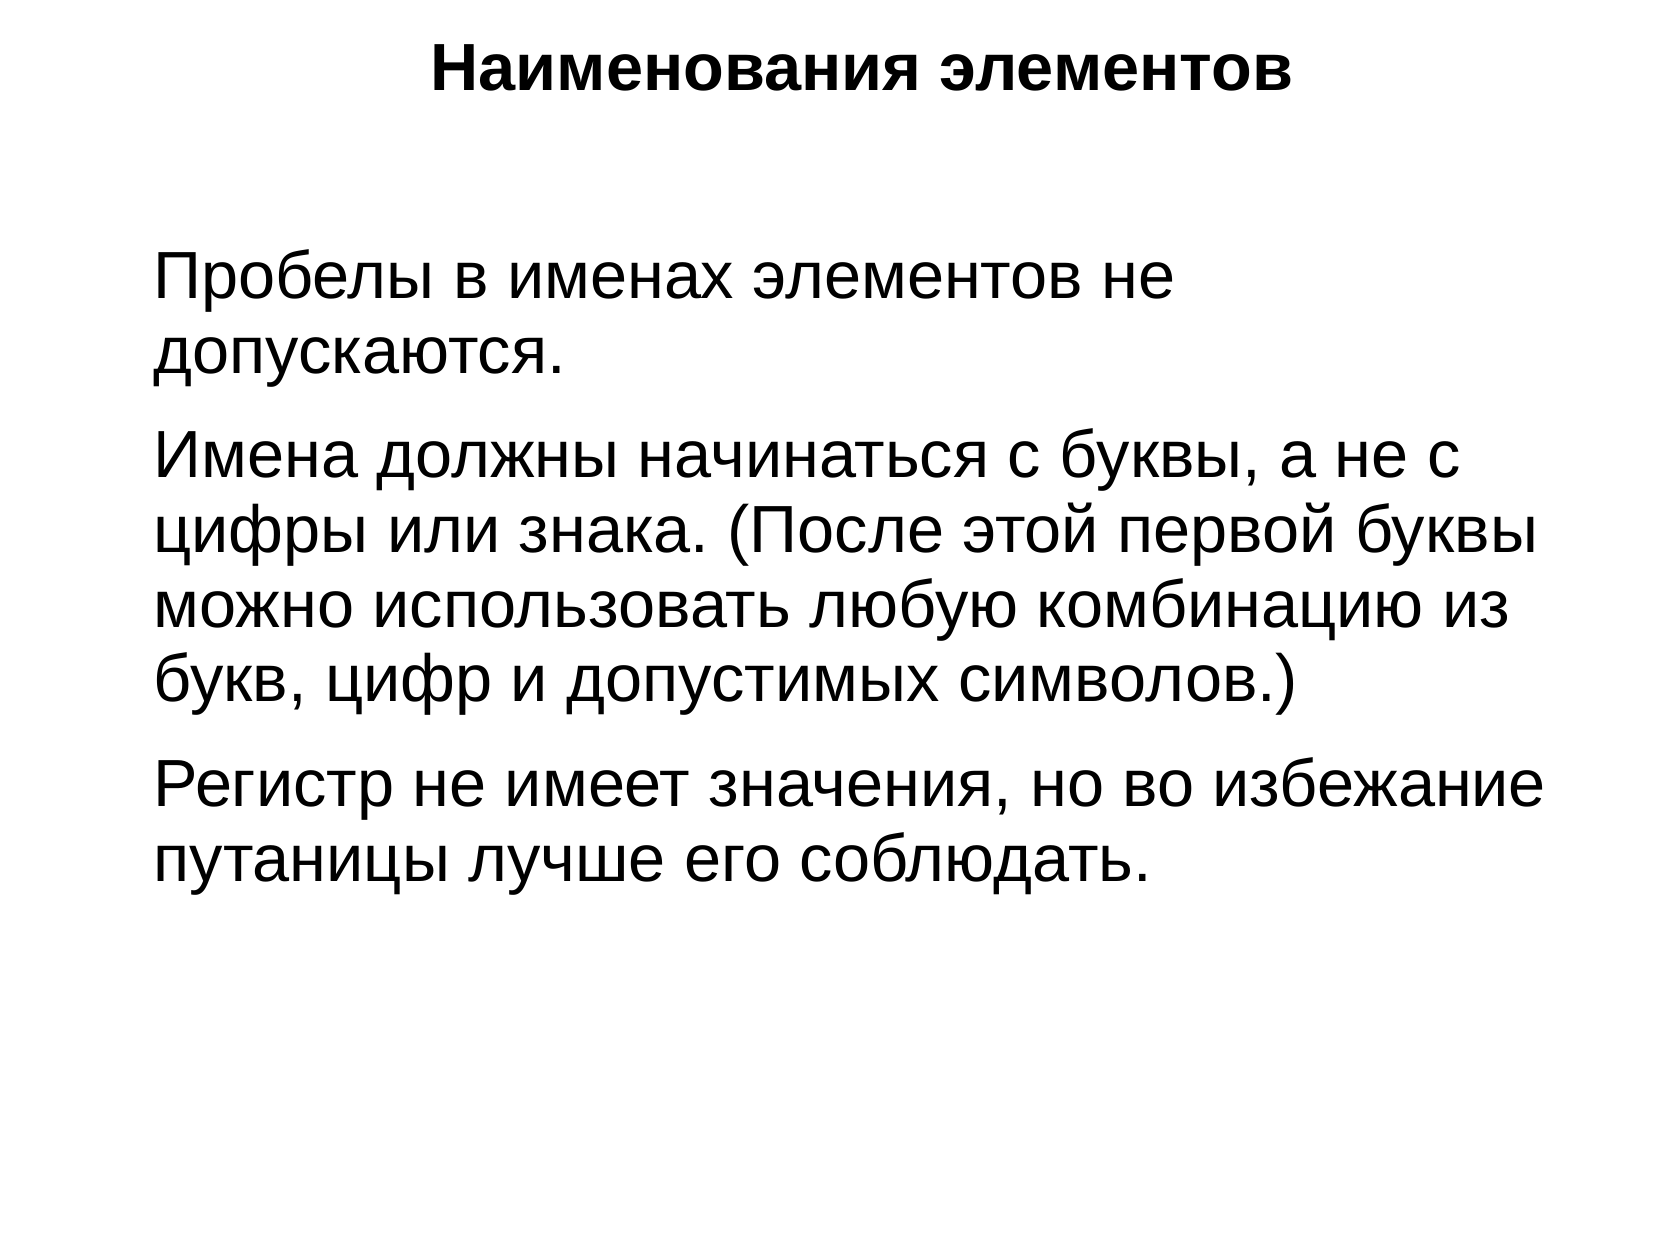

# Наименования элементов
Пробелы в именах элементов не допускаются.
Имена должны начинаться с буквы, а не с цифры или знака. (После этой первой буквы можно использовать любую комбинацию из букв, цифр и допустимых символов.)
Регистр не имеет значения, но во избежание путаницы лучше его соблюдать.